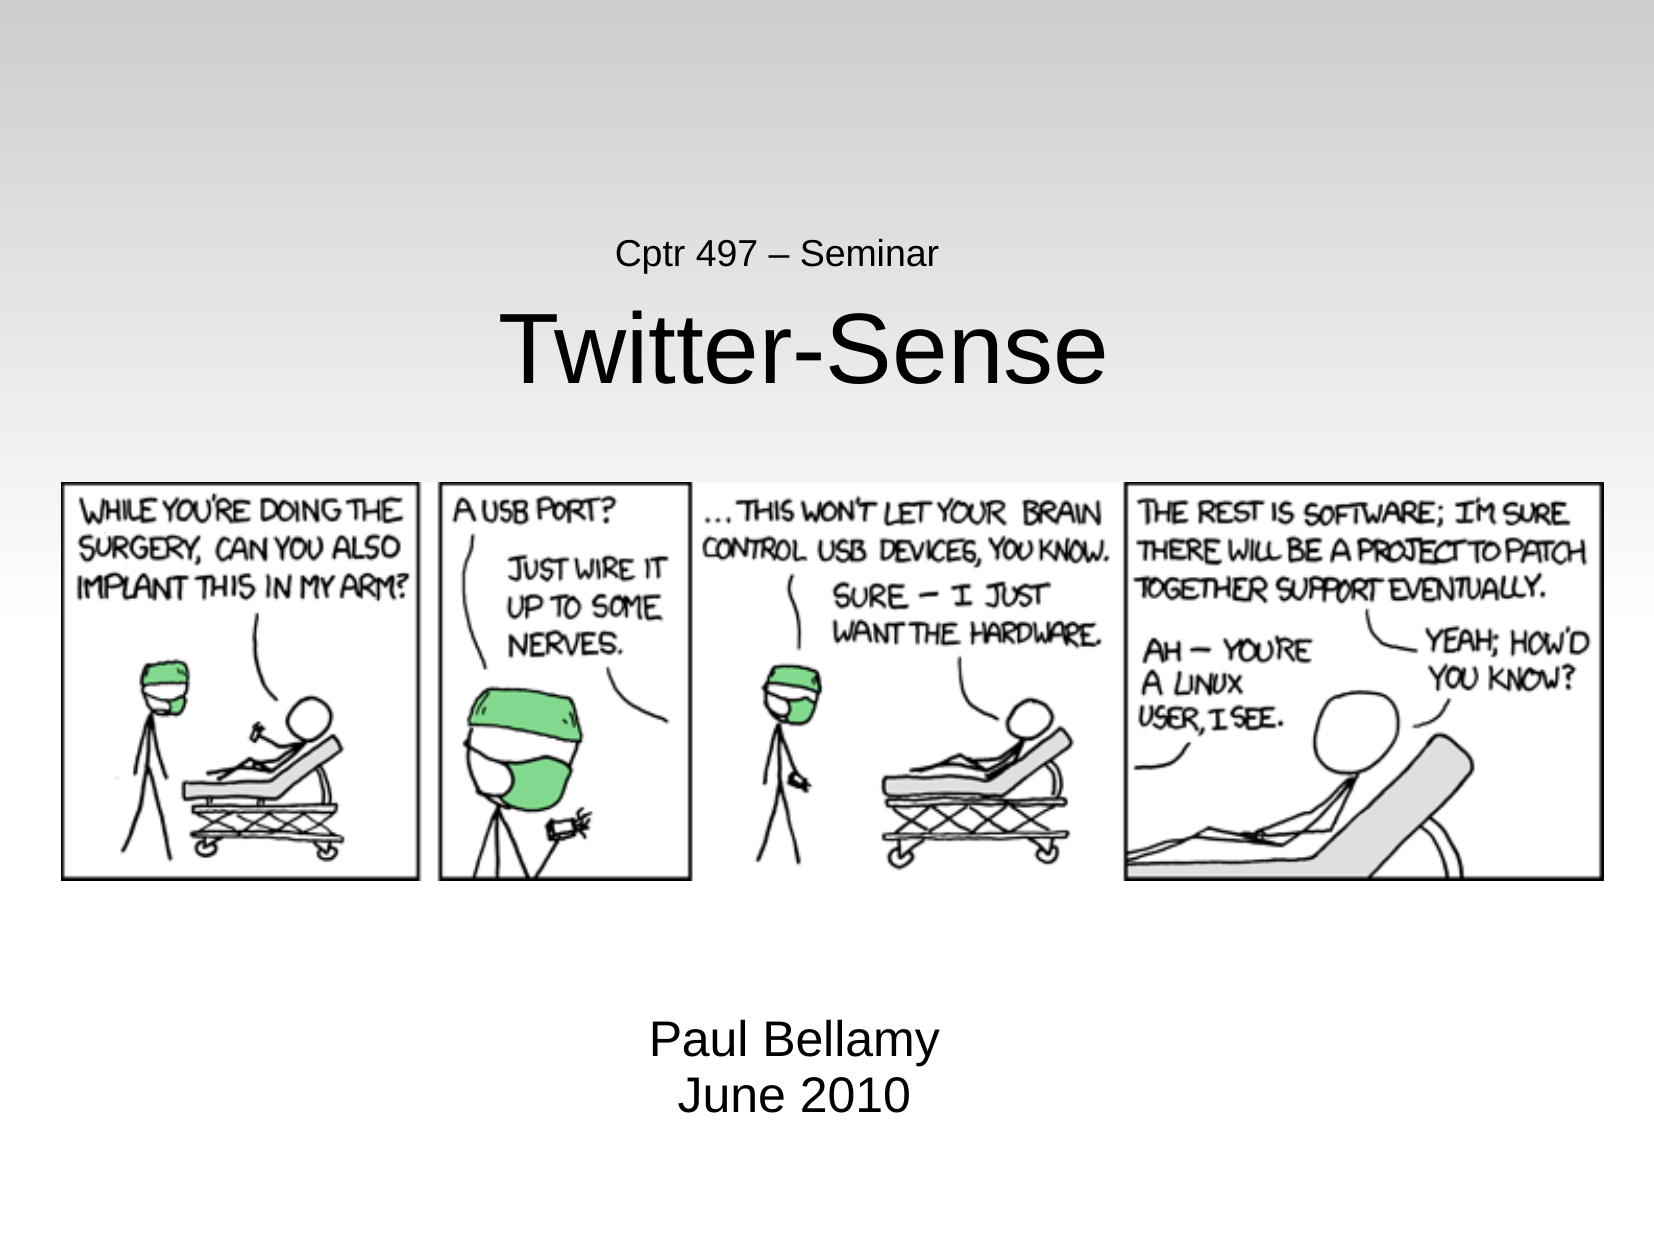

Cptr 497 – Seminar
Twitter-Sense
Paul Bellamy
June 2010